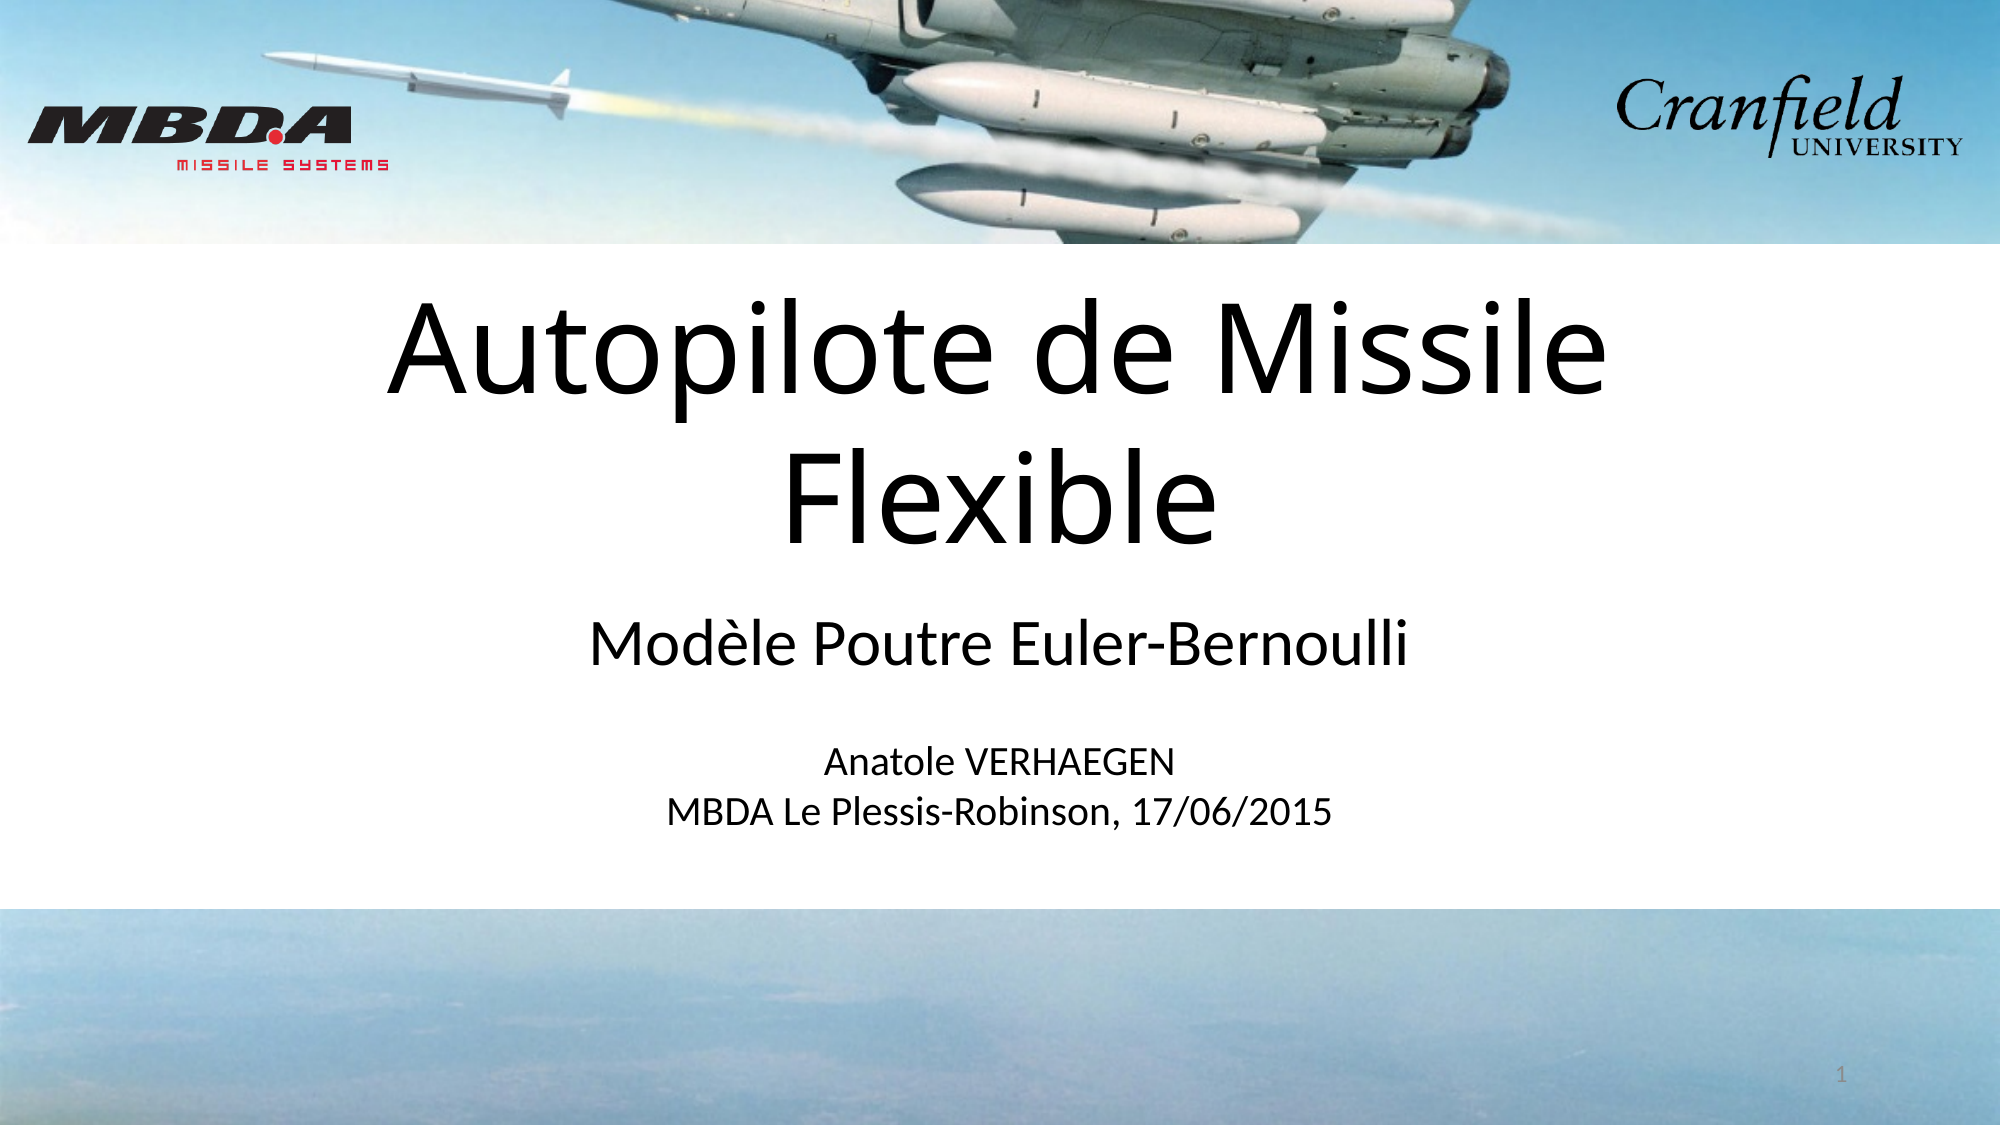

# Autopilote de Missile Flexible
Modèle Poutre Euler-Bernoulli
Anatole VERHAEGEN
MBDA Le Plessis-Robinson, 17/06/2015